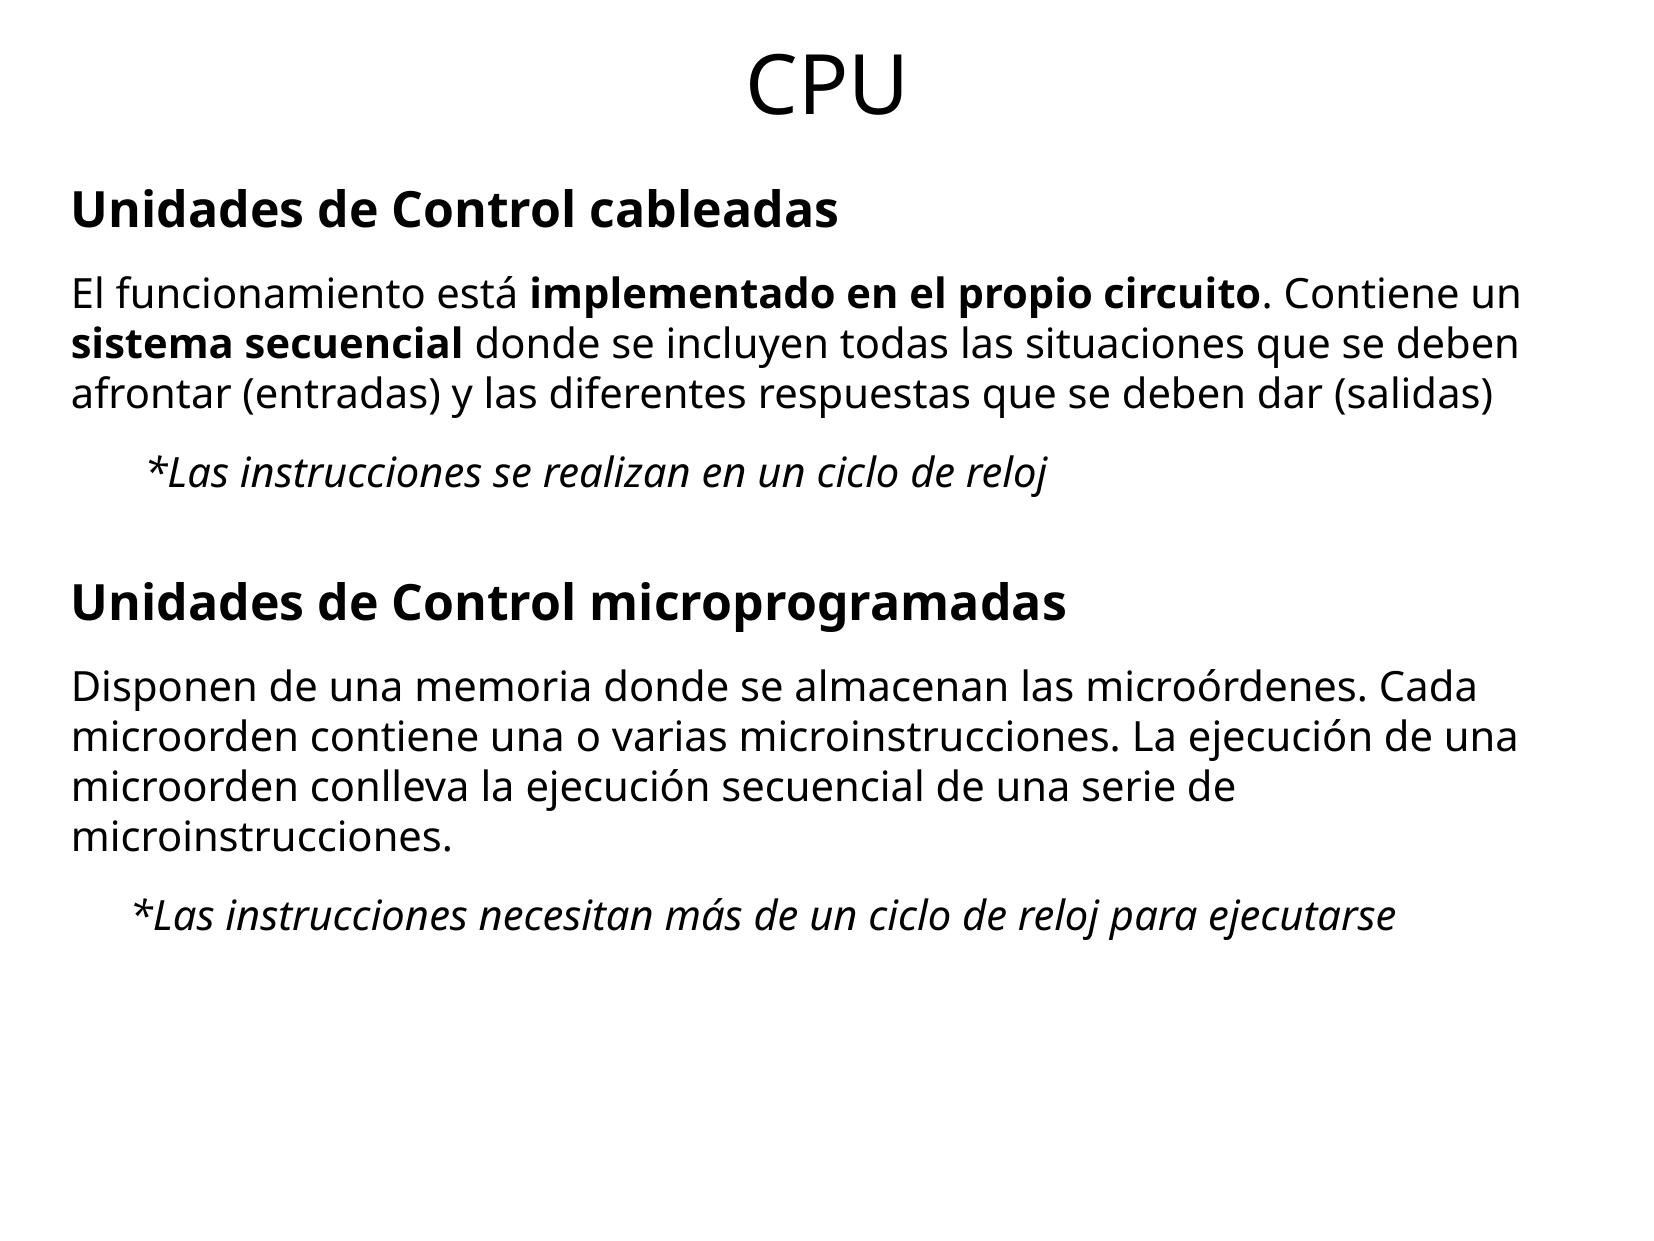

CPU
# Unidades de Control cableadas
El funcionamiento está implementado en el propio circuito. Contiene un sistema secuencial donde se incluyen todas las situaciones que se deben afrontar (entradas) y las diferentes respuestas que se deben dar (salidas)
	*Las instrucciones se realizan en un ciclo de reloj
Unidades de Control microprogramadas
Disponen de una memoria donde se almacenan las microórdenes. Cada microorden contiene una o varias microinstrucciones. La ejecución de una microorden conlleva la ejecución secuencial de una serie de microinstrucciones.
*Las instrucciones necesitan más de un ciclo de reloj para ejecutarse